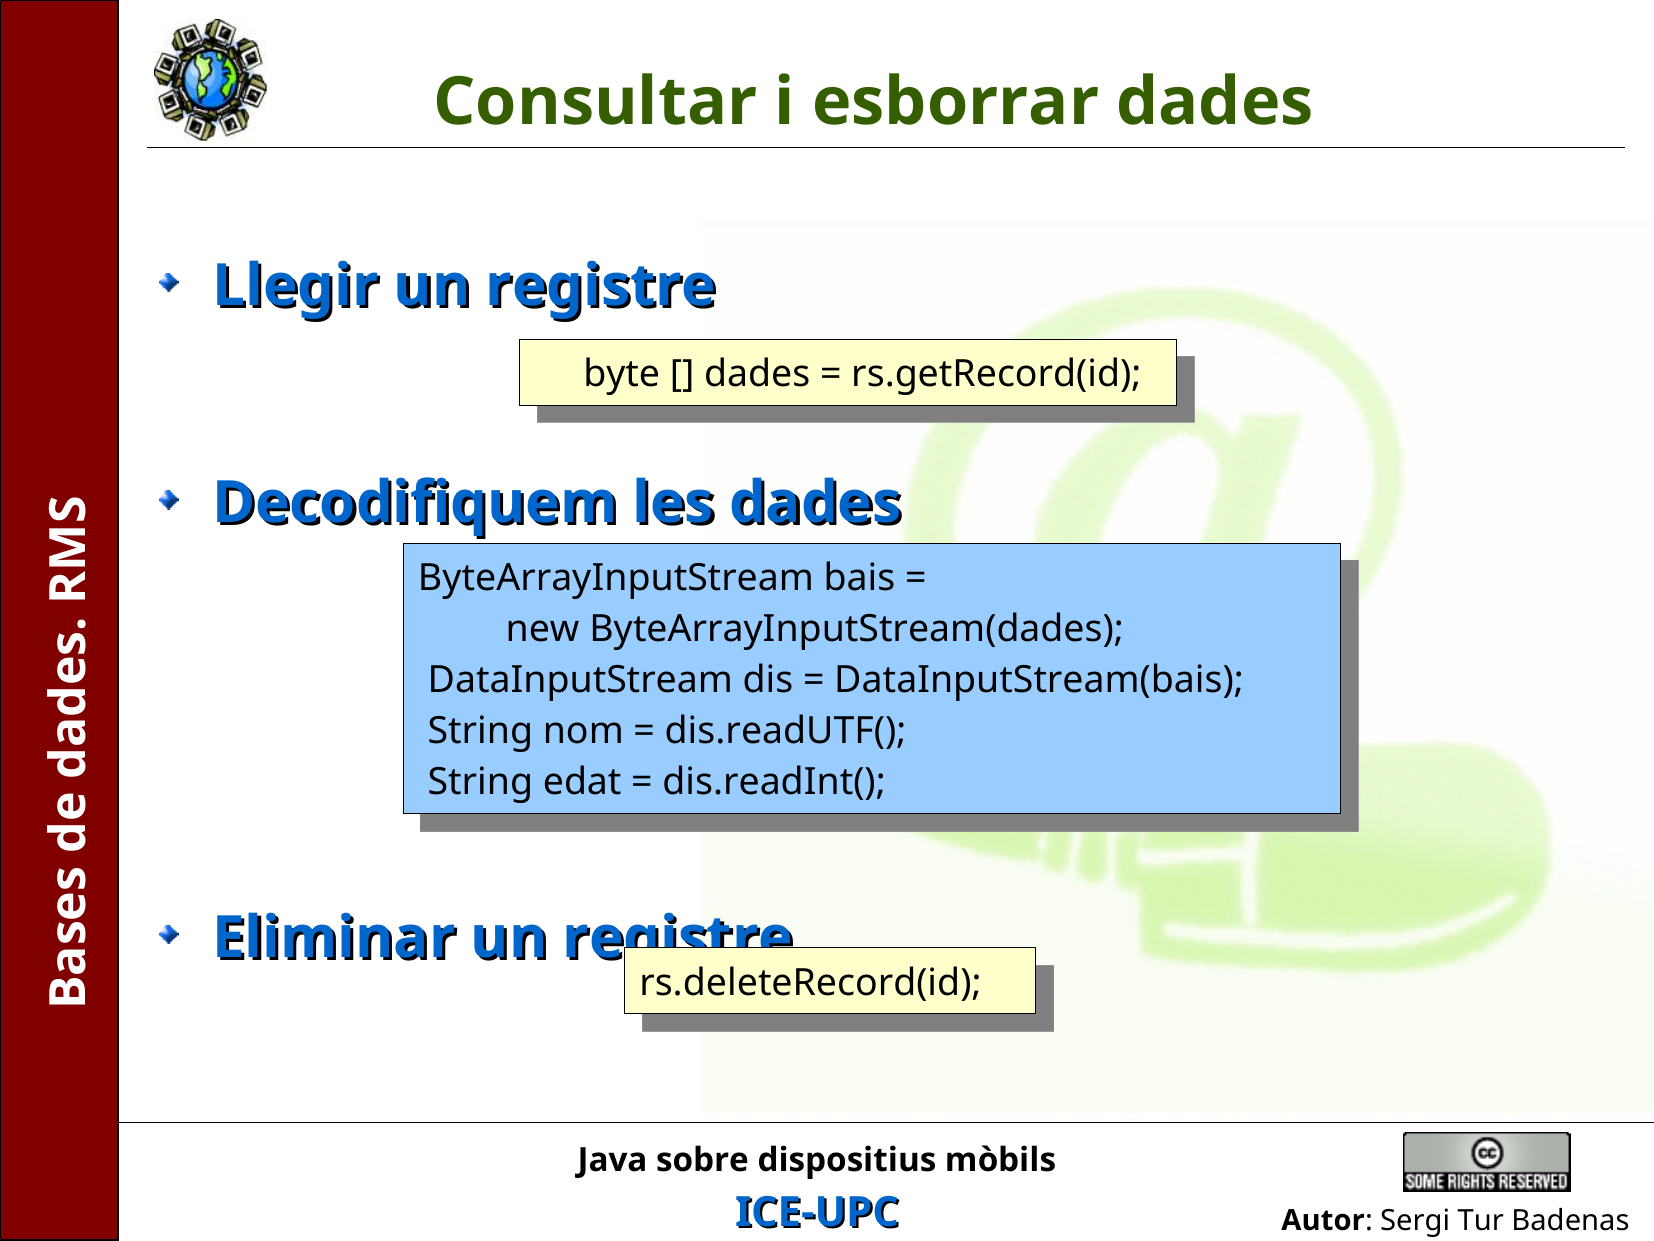

# Consultar i esborrar dades
Llegir un registre
Decodifiquem les dades
Eliminar un registre
 byte [] dades = rs.getRecord(id);
ByteArrayInputStream bais =
 new ByteArrayInputStream(dades);
 DataInputStream dis = DataInputStream(bais);
 String nom = dis.readUTF();
 String edat = dis.readInt();
rs.deleteRecord(id);